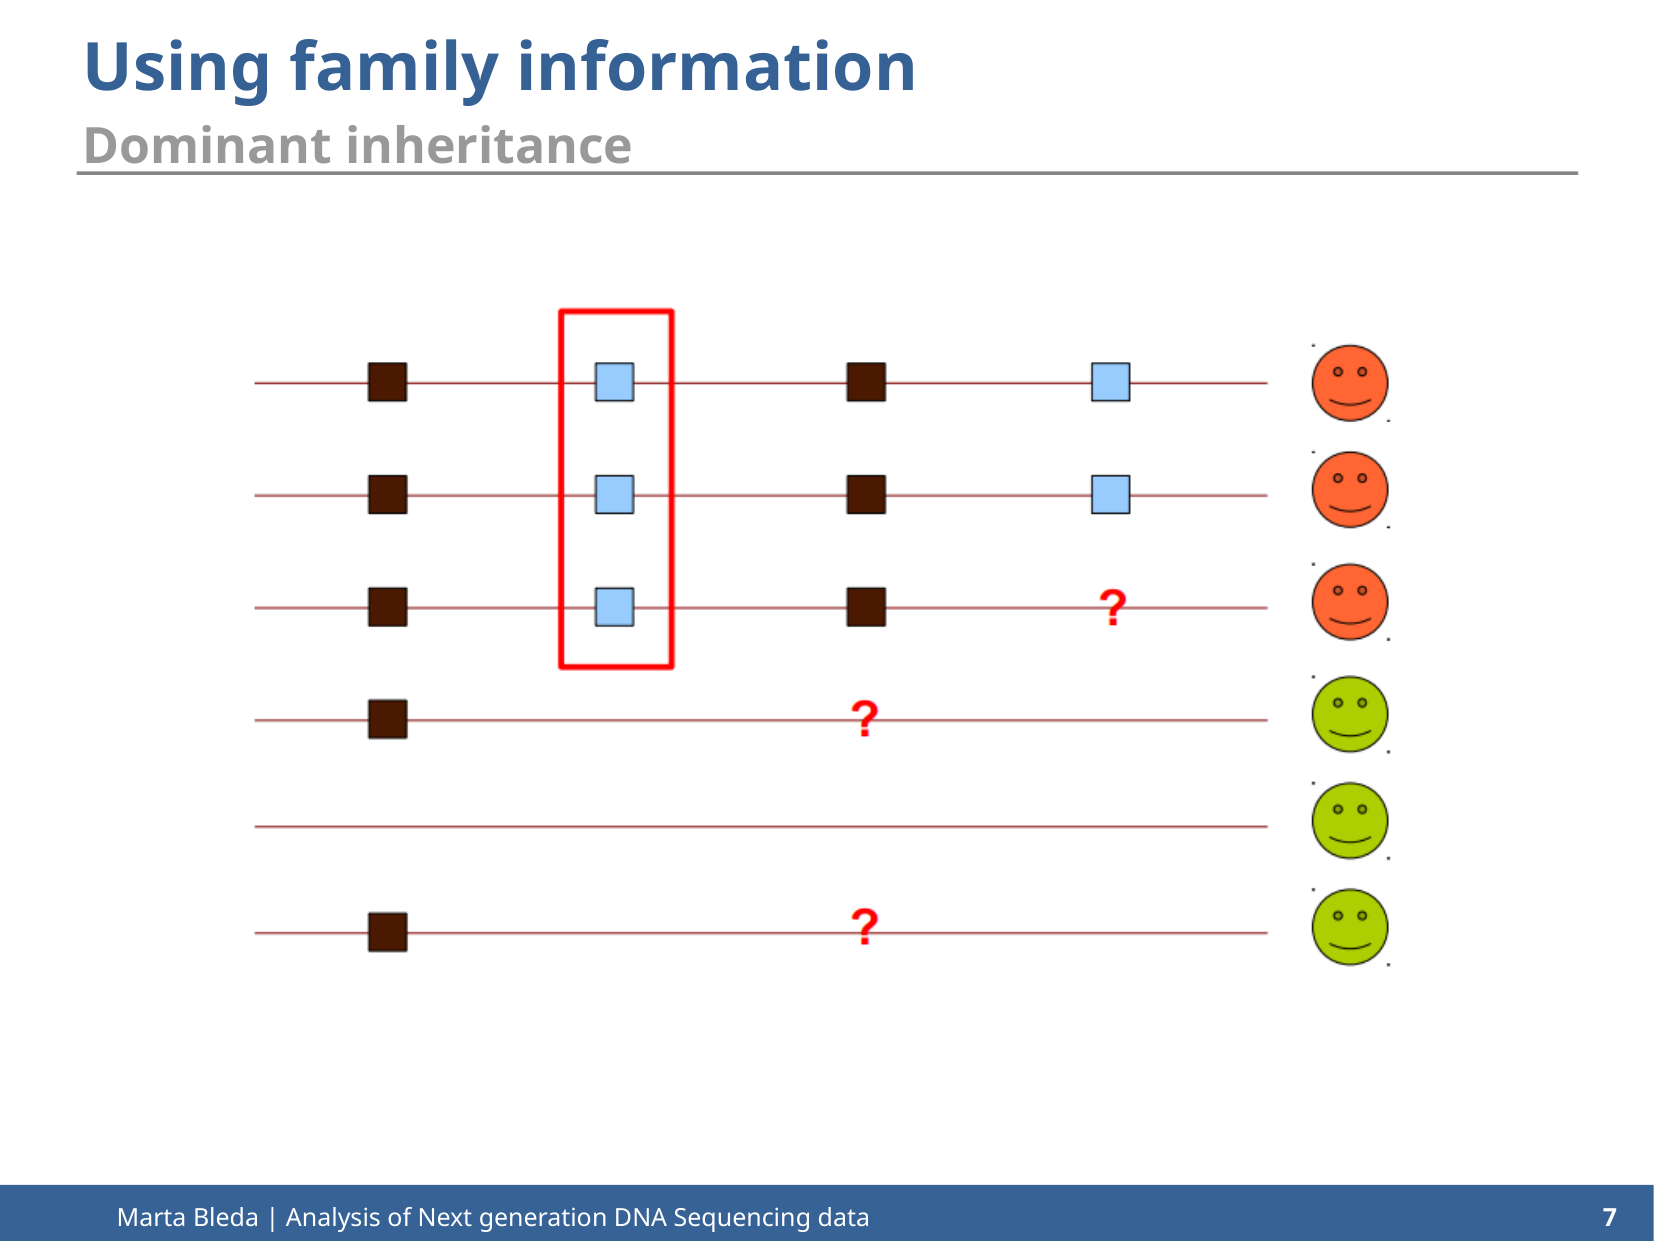

# Using family information Dominant inheritance
Marta Bleda | Analysis of Next generation DNA Sequencing data
7